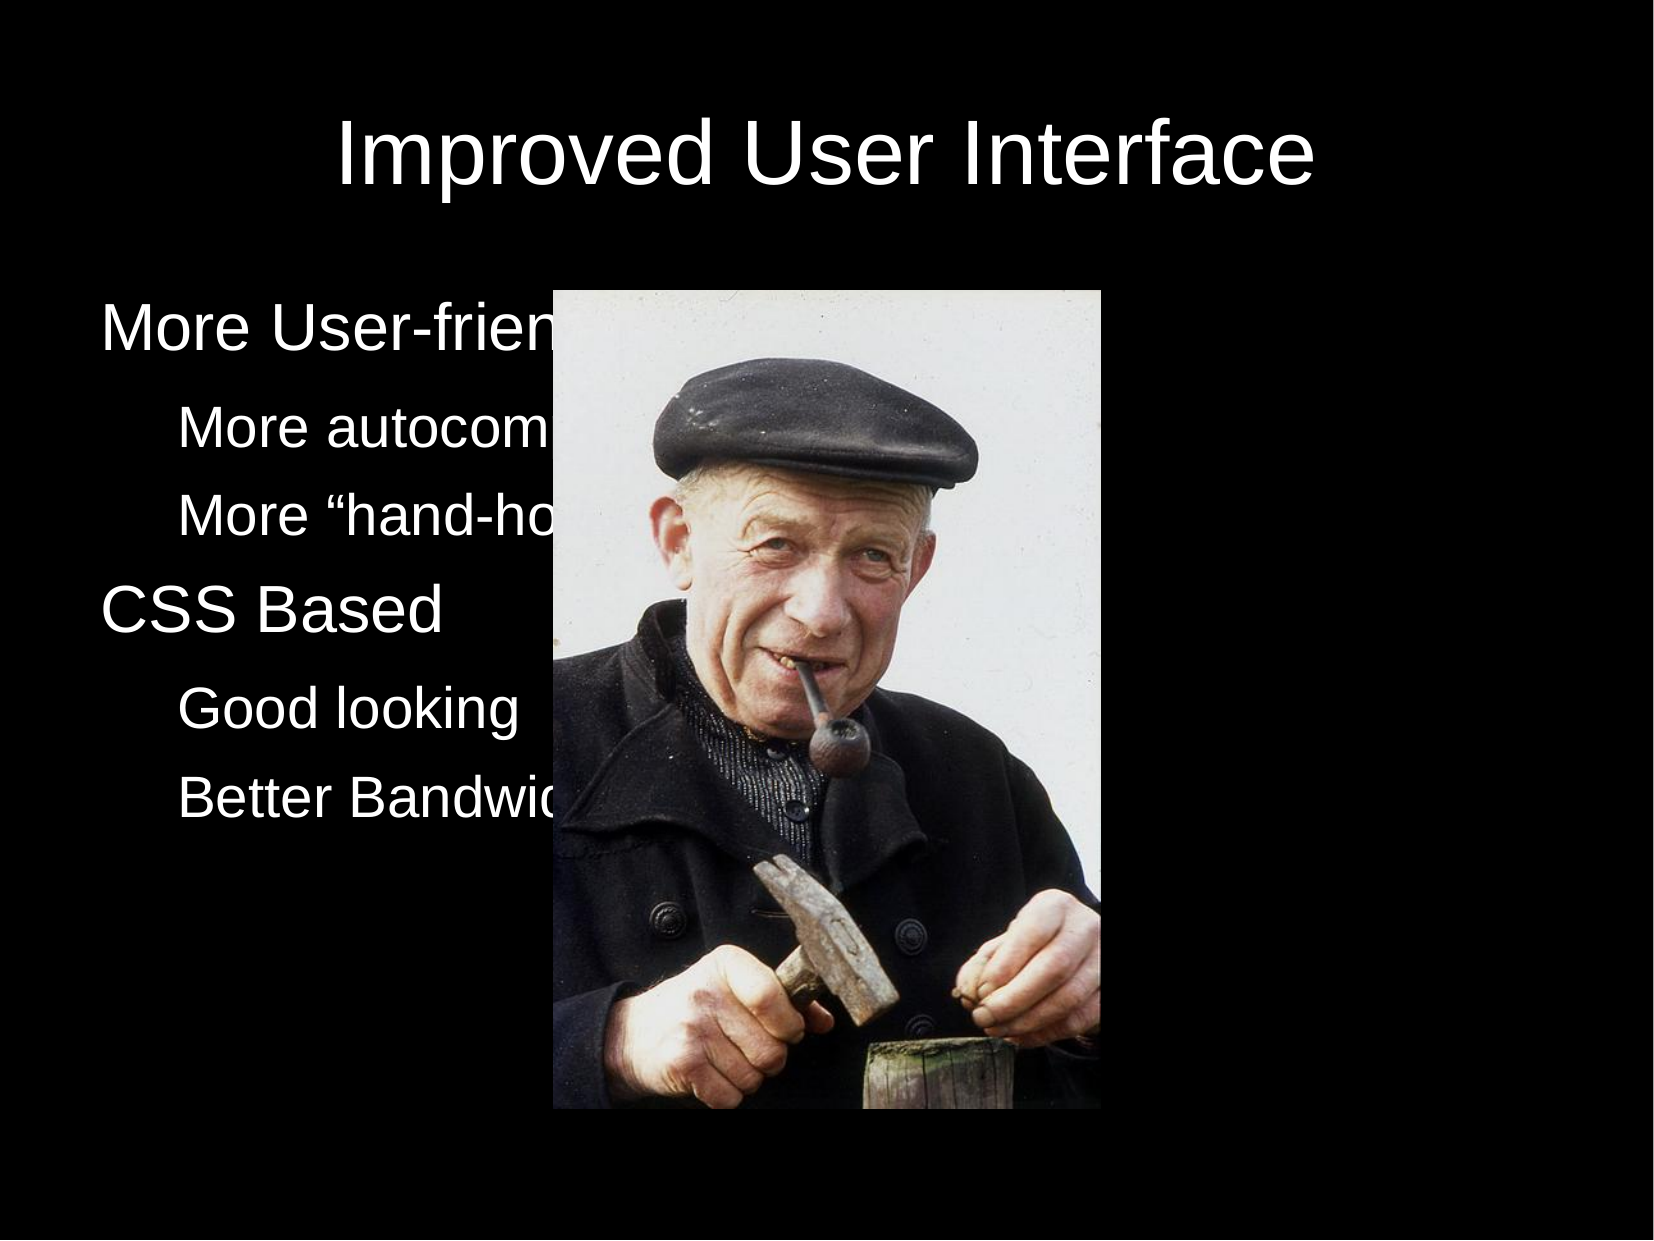

# Improved User Interface
More User-friendly
More autocompletion
More “hand-holding”
CSS Based
Good looking
Better Bandwidth usage